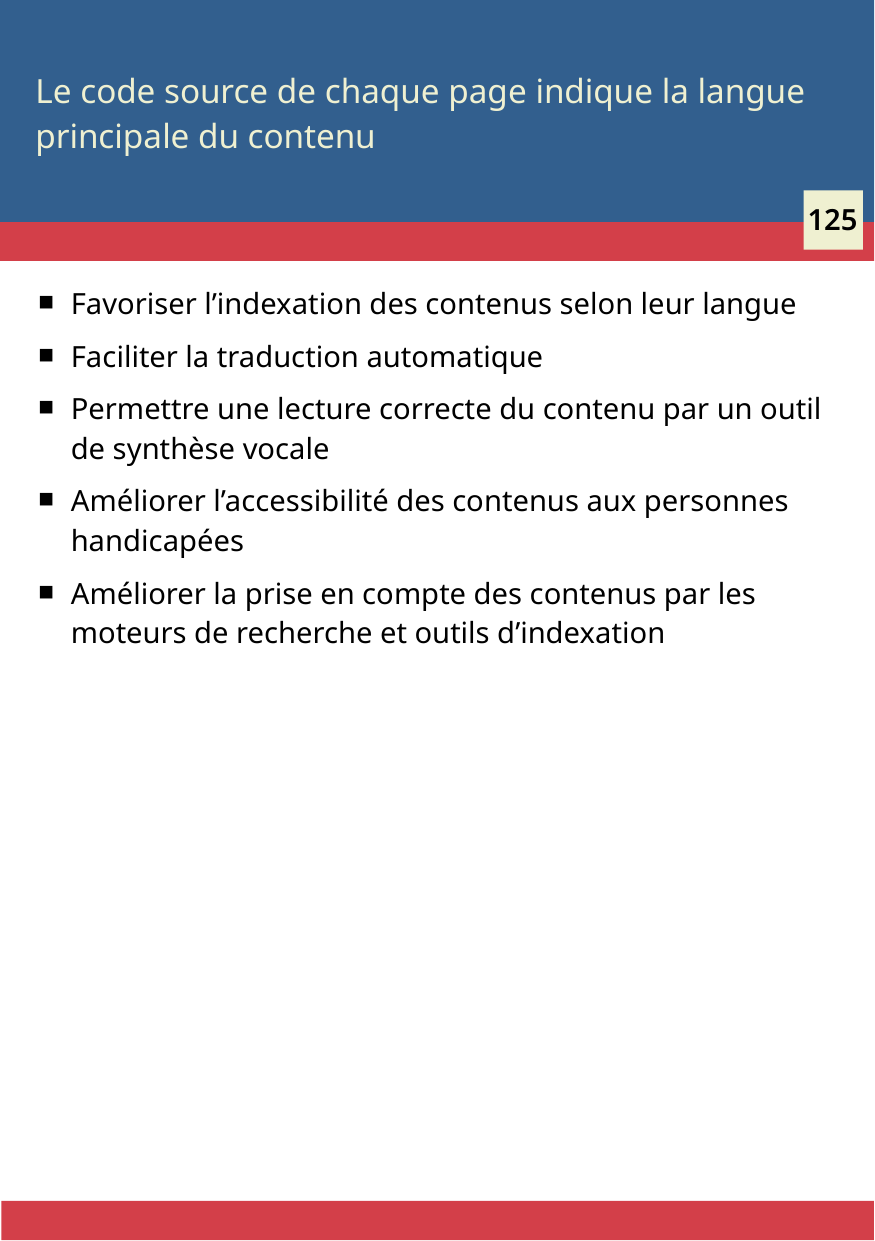

# Le code source de chaque page indique la langue principale du contenu
125
Favoriser l’indexation des contenus selon leur langue
Faciliter la traduction automatique
Permettre une lecture correcte du contenu par un outil de synthèse vocale
Améliorer l’accessibilité des contenus aux personnes handicapées
Améliorer la prise en compte des contenus par les moteurs de recherche et outils d’indexation